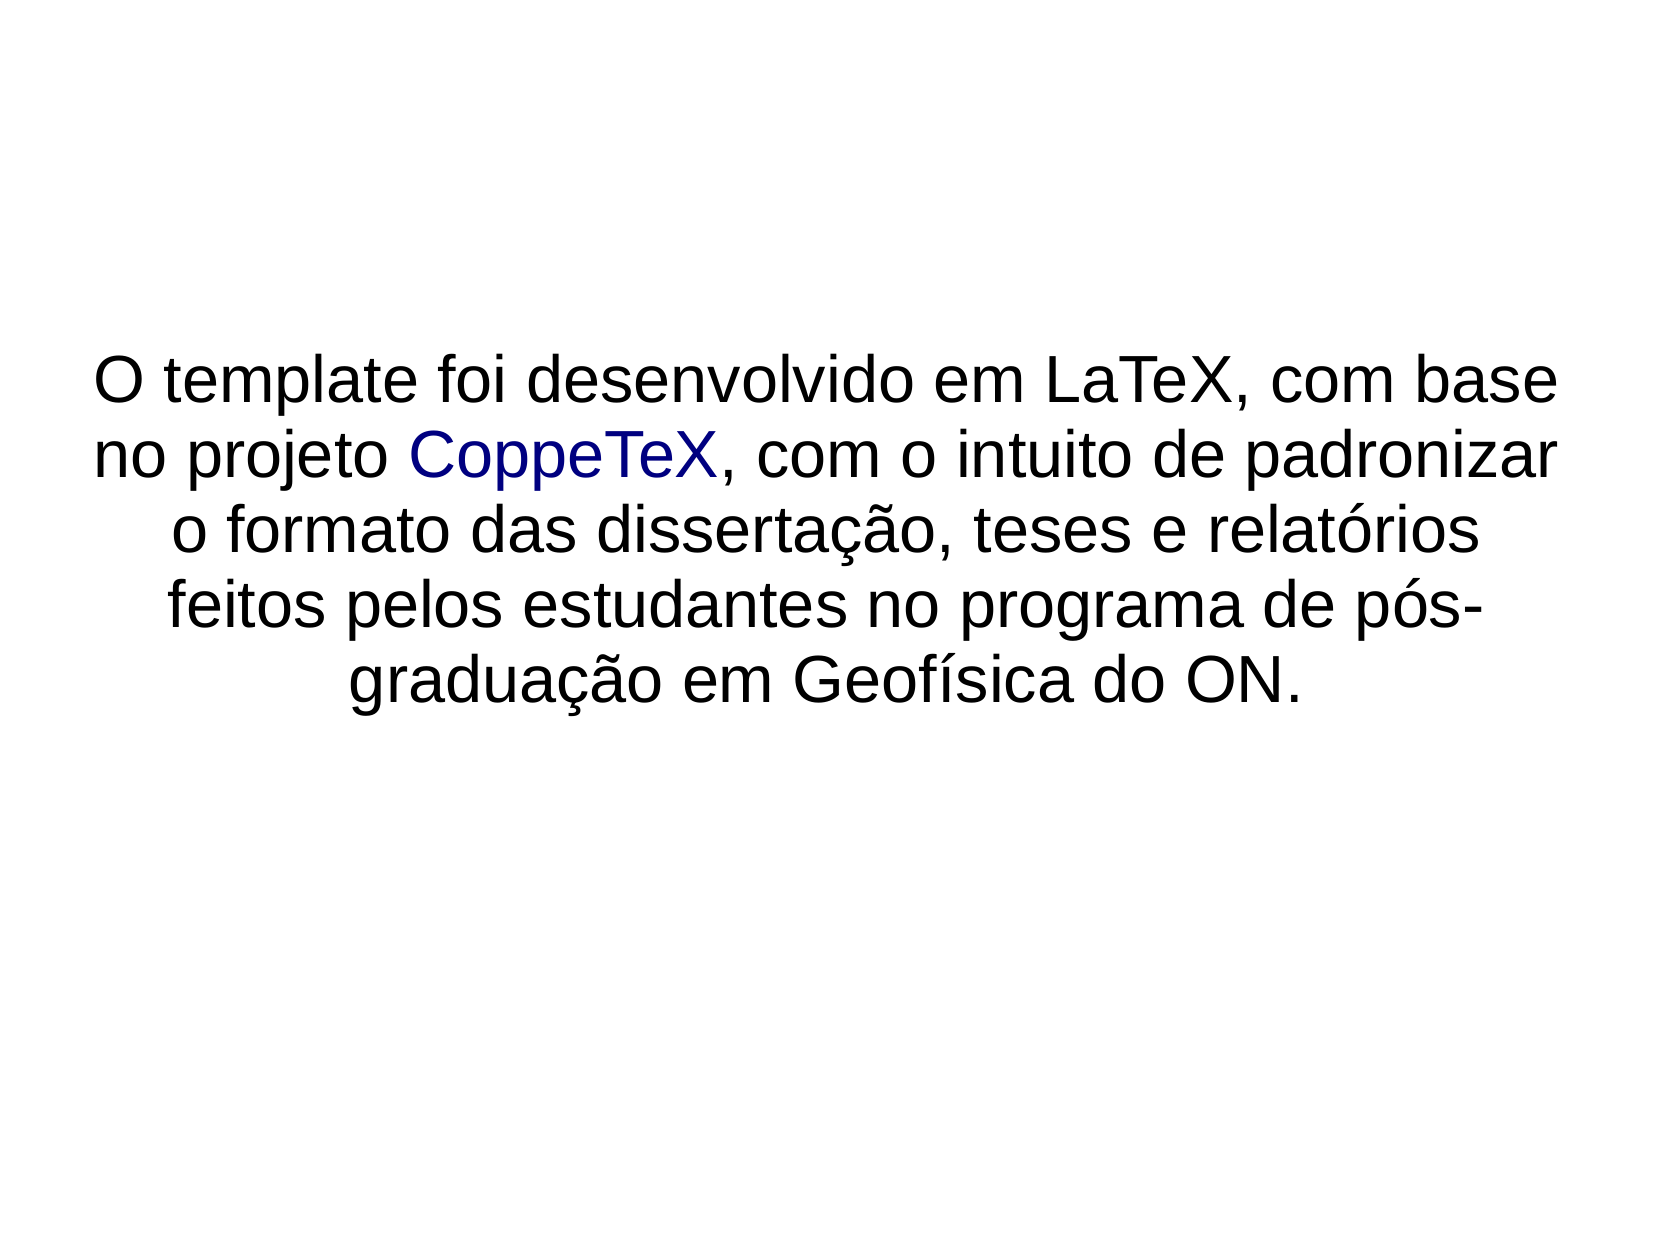

# O template foi desenvolvido em LaTeX, com base no projeto CoppeTeX, com o intuito de padronizar o formato das dissertação, teses e relatórios feitos pelos estudantes no programa de pós-graduação em Geofísica do ON.